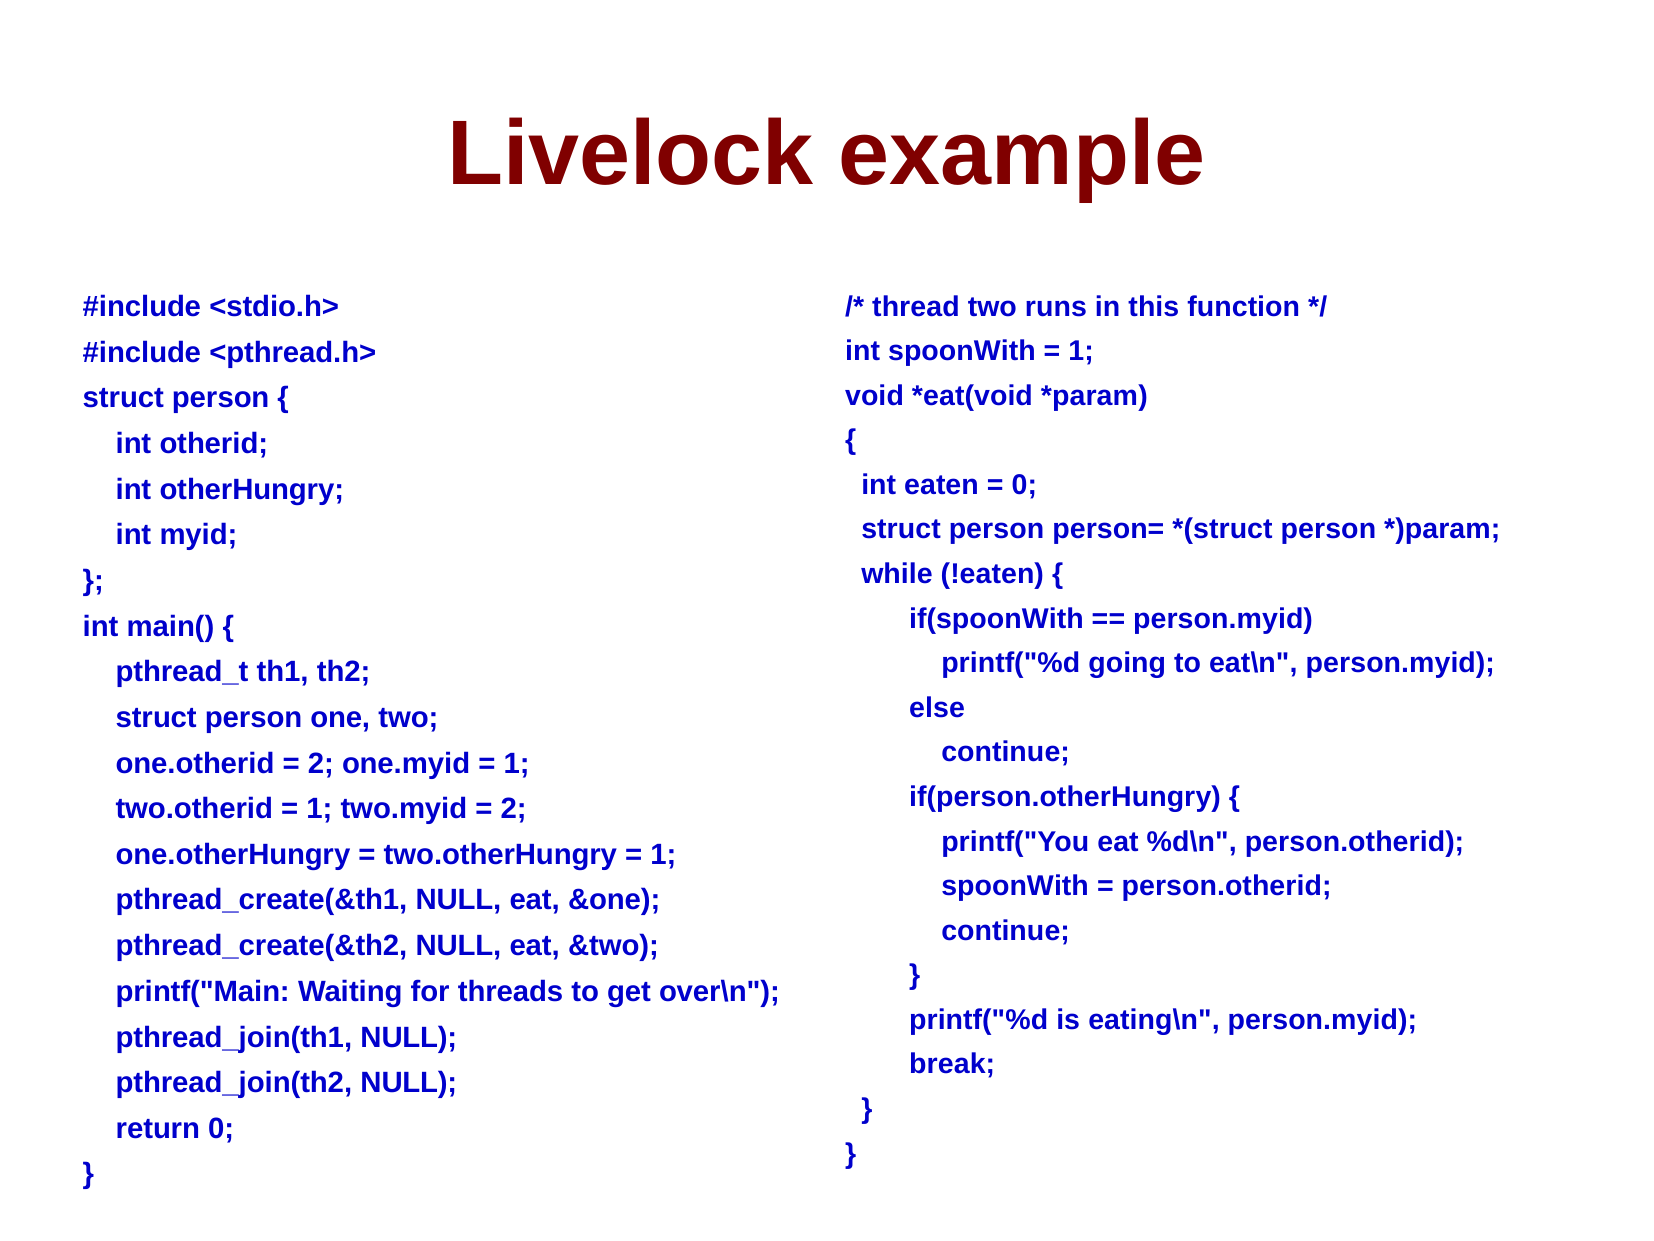

# Livelock example
#include <stdio.h>
#include <pthread.h>
struct person {
 int otherid;
 int otherHungry;
 int myid;
};
int main() {
 pthread_t th1, th2;
 struct person one, two;
 one.otherid = 2; one.myid = 1;
 two.otherid = 1; two.myid = 2;
 one.otherHungry = two.otherHungry = 1;
 pthread_create(&th1, NULL, eat, &one);
 pthread_create(&th2, NULL, eat, &two);
 printf("Main: Waiting for threads to get over\n");
 pthread_join(th1, NULL);
 pthread_join(th2, NULL);
 return 0;
}
/* thread two runs in this function */
int spoonWith = 1;
void *eat(void *param)
{
 int eaten = 0;
 struct person person= *(struct person *)param;
 while (!eaten) {
 if(spoonWith == person.myid)
 printf("%d going to eat\n", person.myid);
 else
 continue;
 if(person.otherHungry) {
 printf("You eat %d\n", person.otherid);
 spoonWith = person.otherid;
 continue;
 }
 printf("%d is eating\n", person.myid);
 break;
 }
}